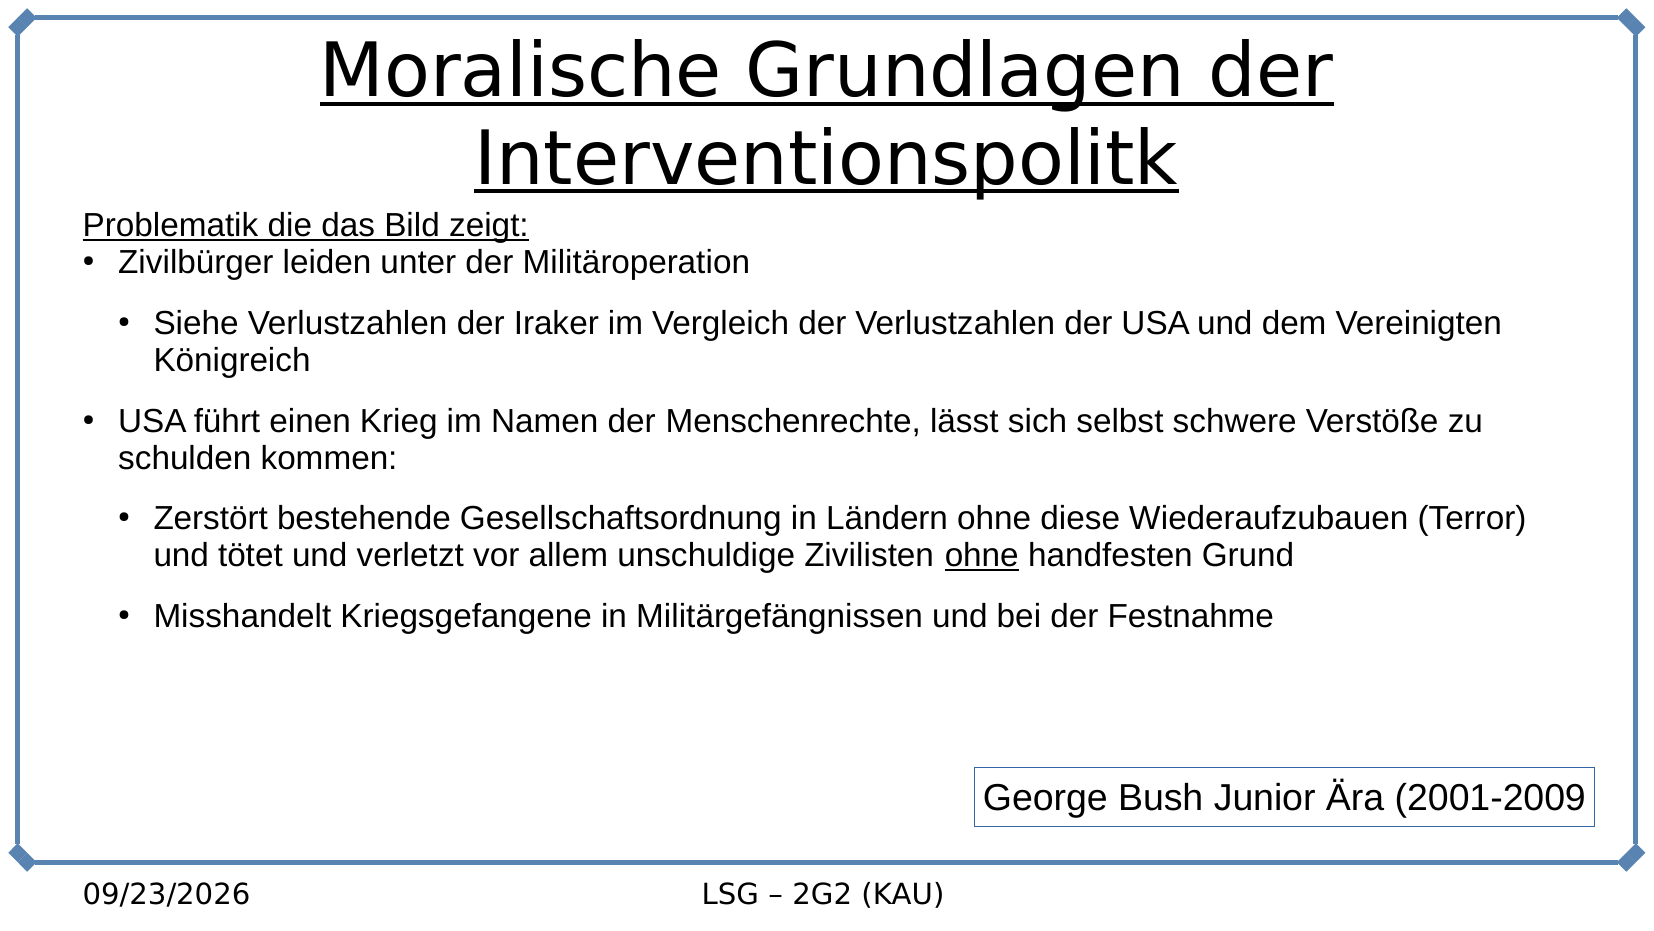

# Moralische Grundlagen der Interventionspolitk
Problematik die das Bild zeigt:
Zivilbürger leiden unter der Militäroperation
Siehe Verlustzahlen der Iraker im Vergleich der Verlustzahlen der USA und dem Vereinigten Königreich
USA führt einen Krieg im Namen der Menschenrechte, lässt sich selbst schwere Verstöße zu schulden kommen:
Zerstört bestehende Gesellschaftsordnung in Ländern ohne diese Wiederaufzubauen (Terror) und tötet und verletzt vor allem unschuldige Zivilisten ohne handfesten Grund
Misshandelt Kriegsgefangene in Militärgefängnissen und bei der Festnahme
George Bush Junior Ära (2001-2009